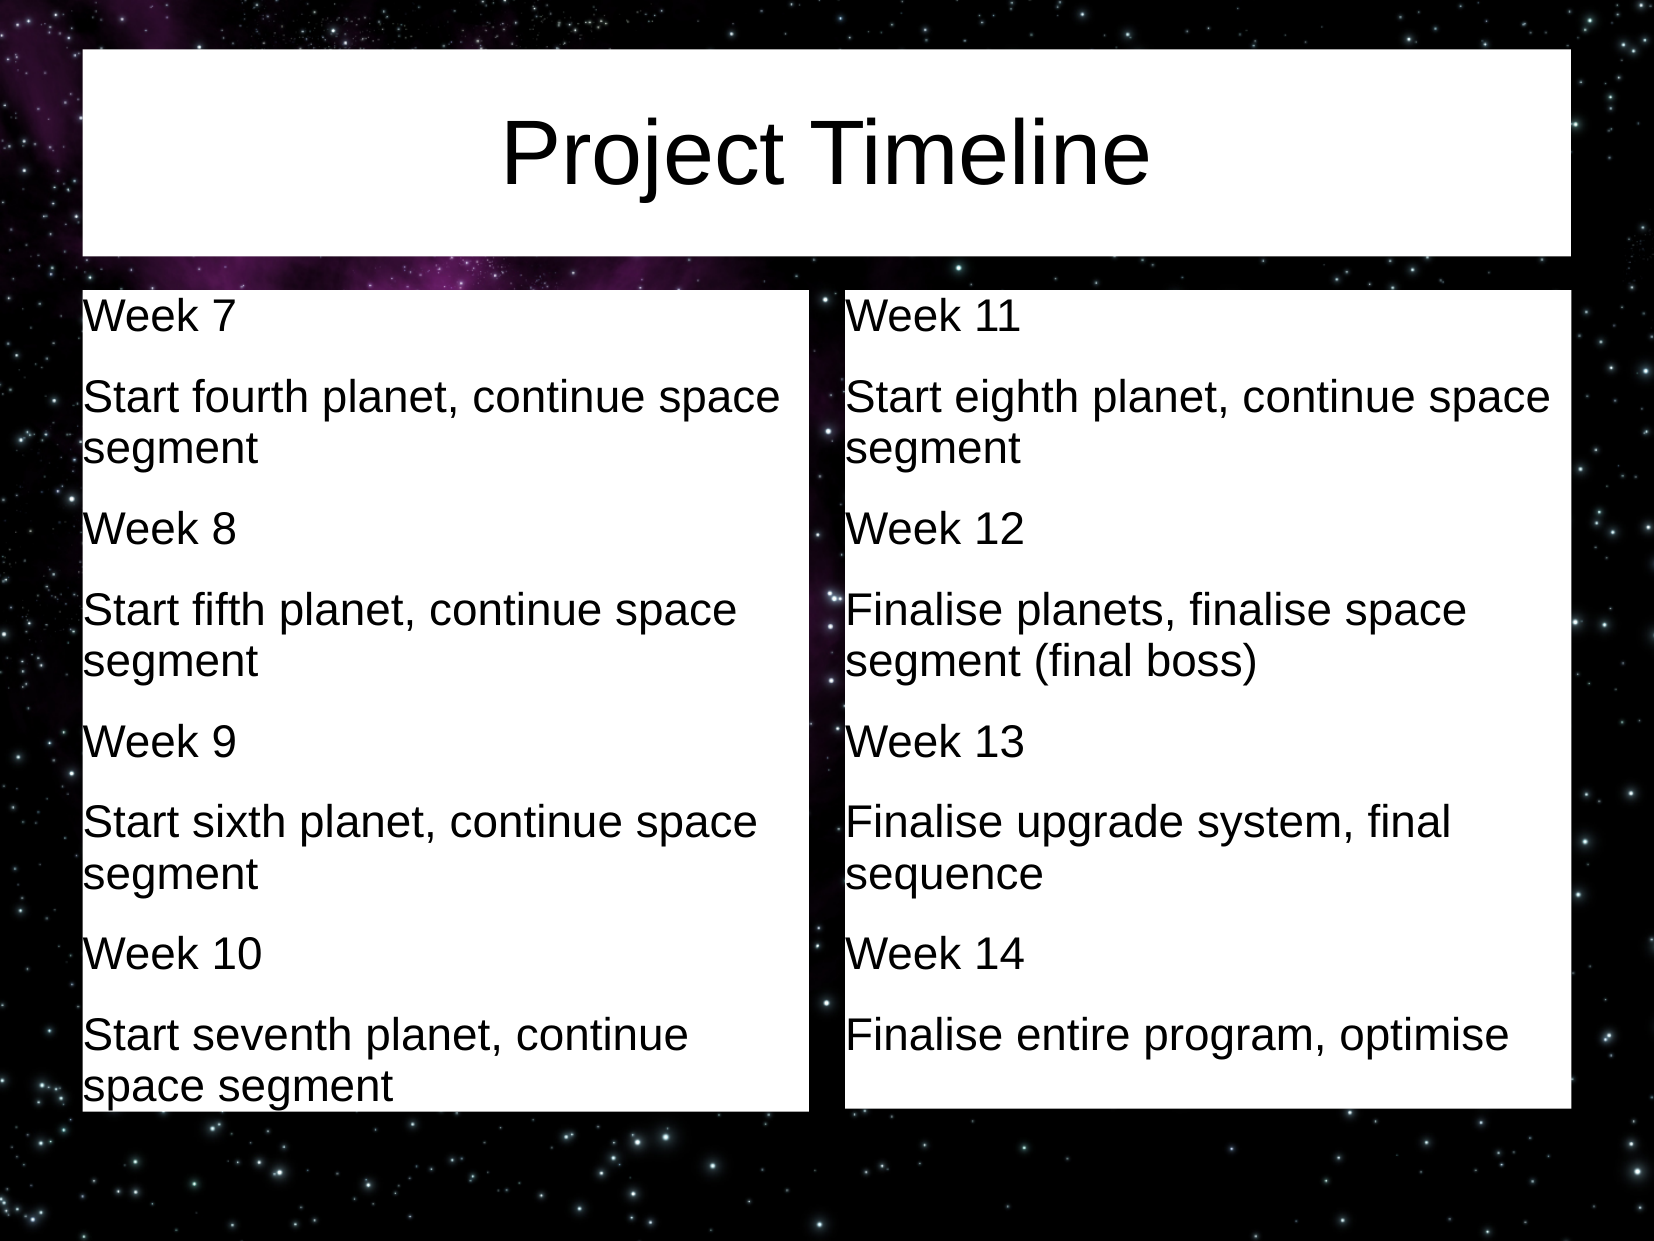

# Project Timeline
Week 7
Start fourth planet, continue space segment
Week 8
Start fifth planet, continue space segment
Week 9
Start sixth planet, continue space segment
Week 10
Start seventh planet, continue space segment
Week 11
Start eighth planet, continue space segment
Week 12
Finalise planets, finalise space segment (final boss)
Week 13
Finalise upgrade system, final sequence
Week 14
Finalise entire program, optimise